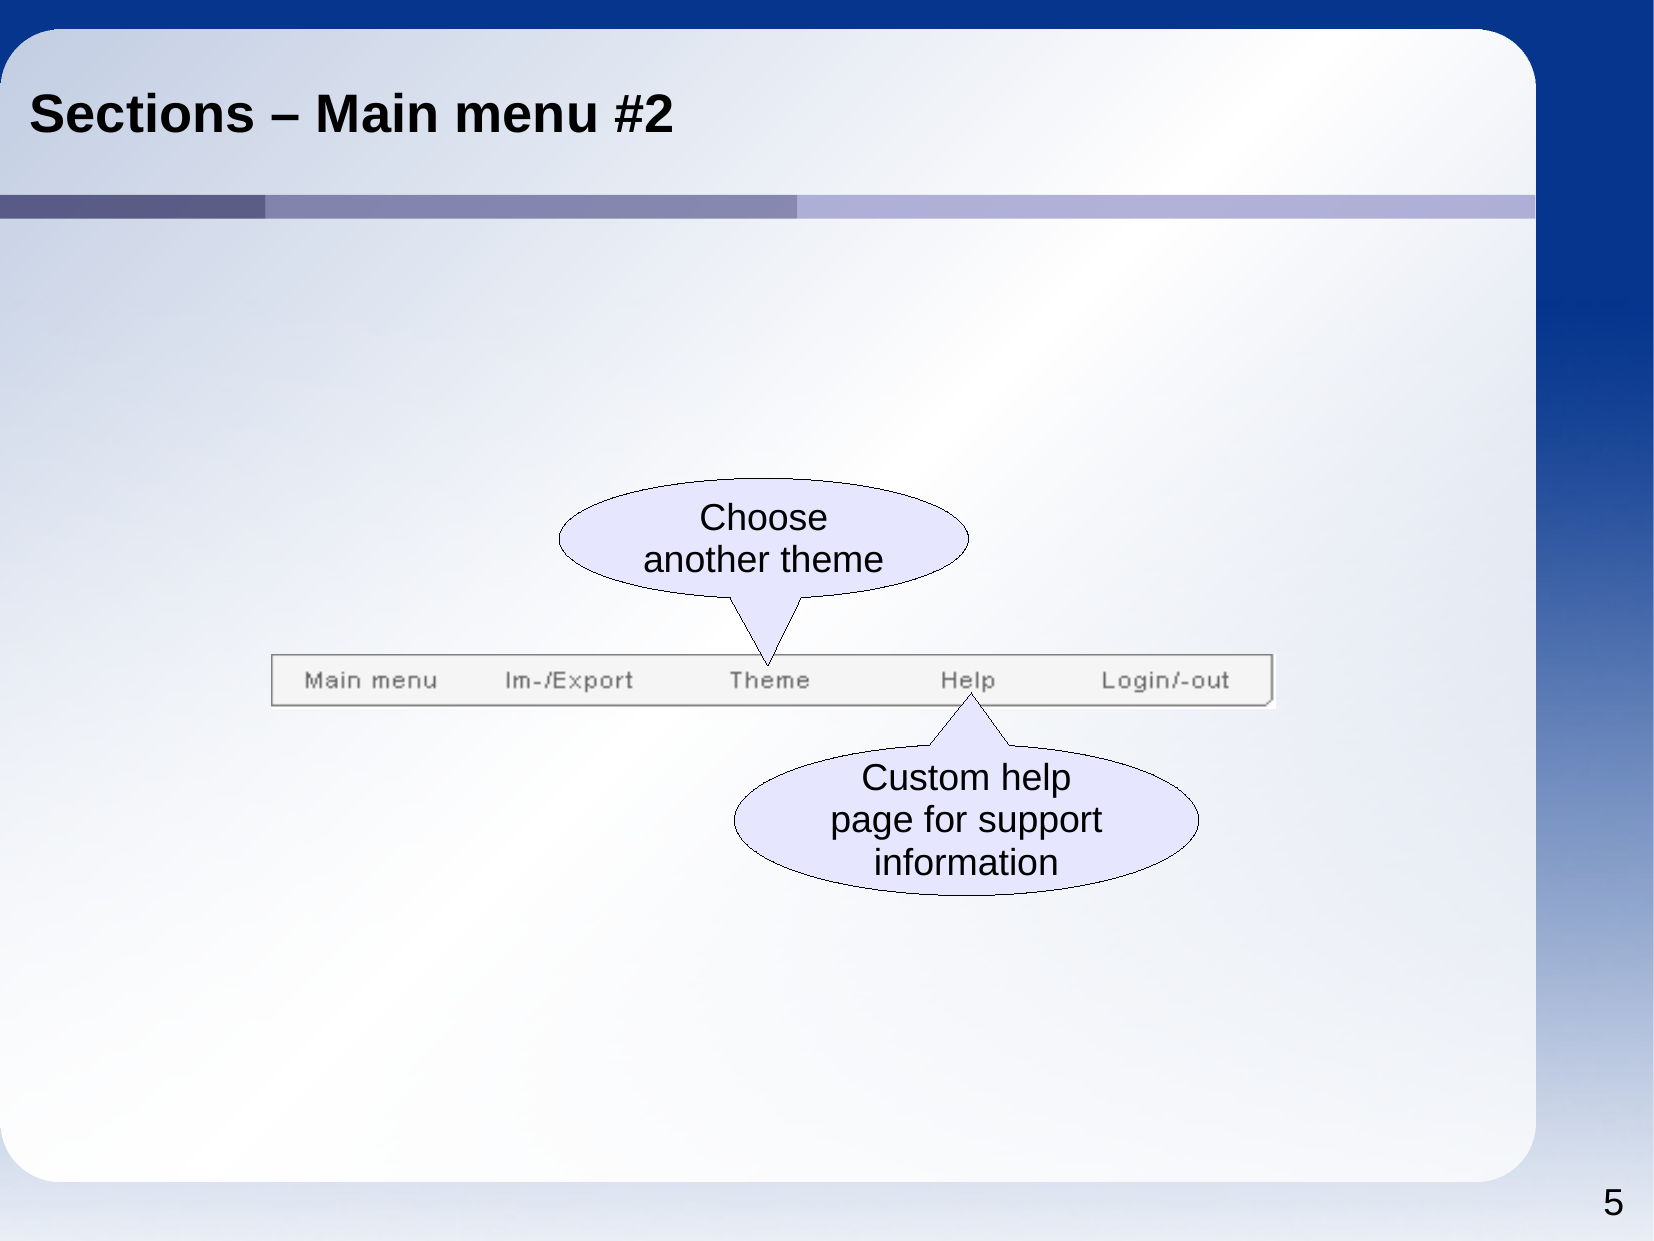

# Sections – Main menu #2
Choose another theme
Custom help page for support information
5